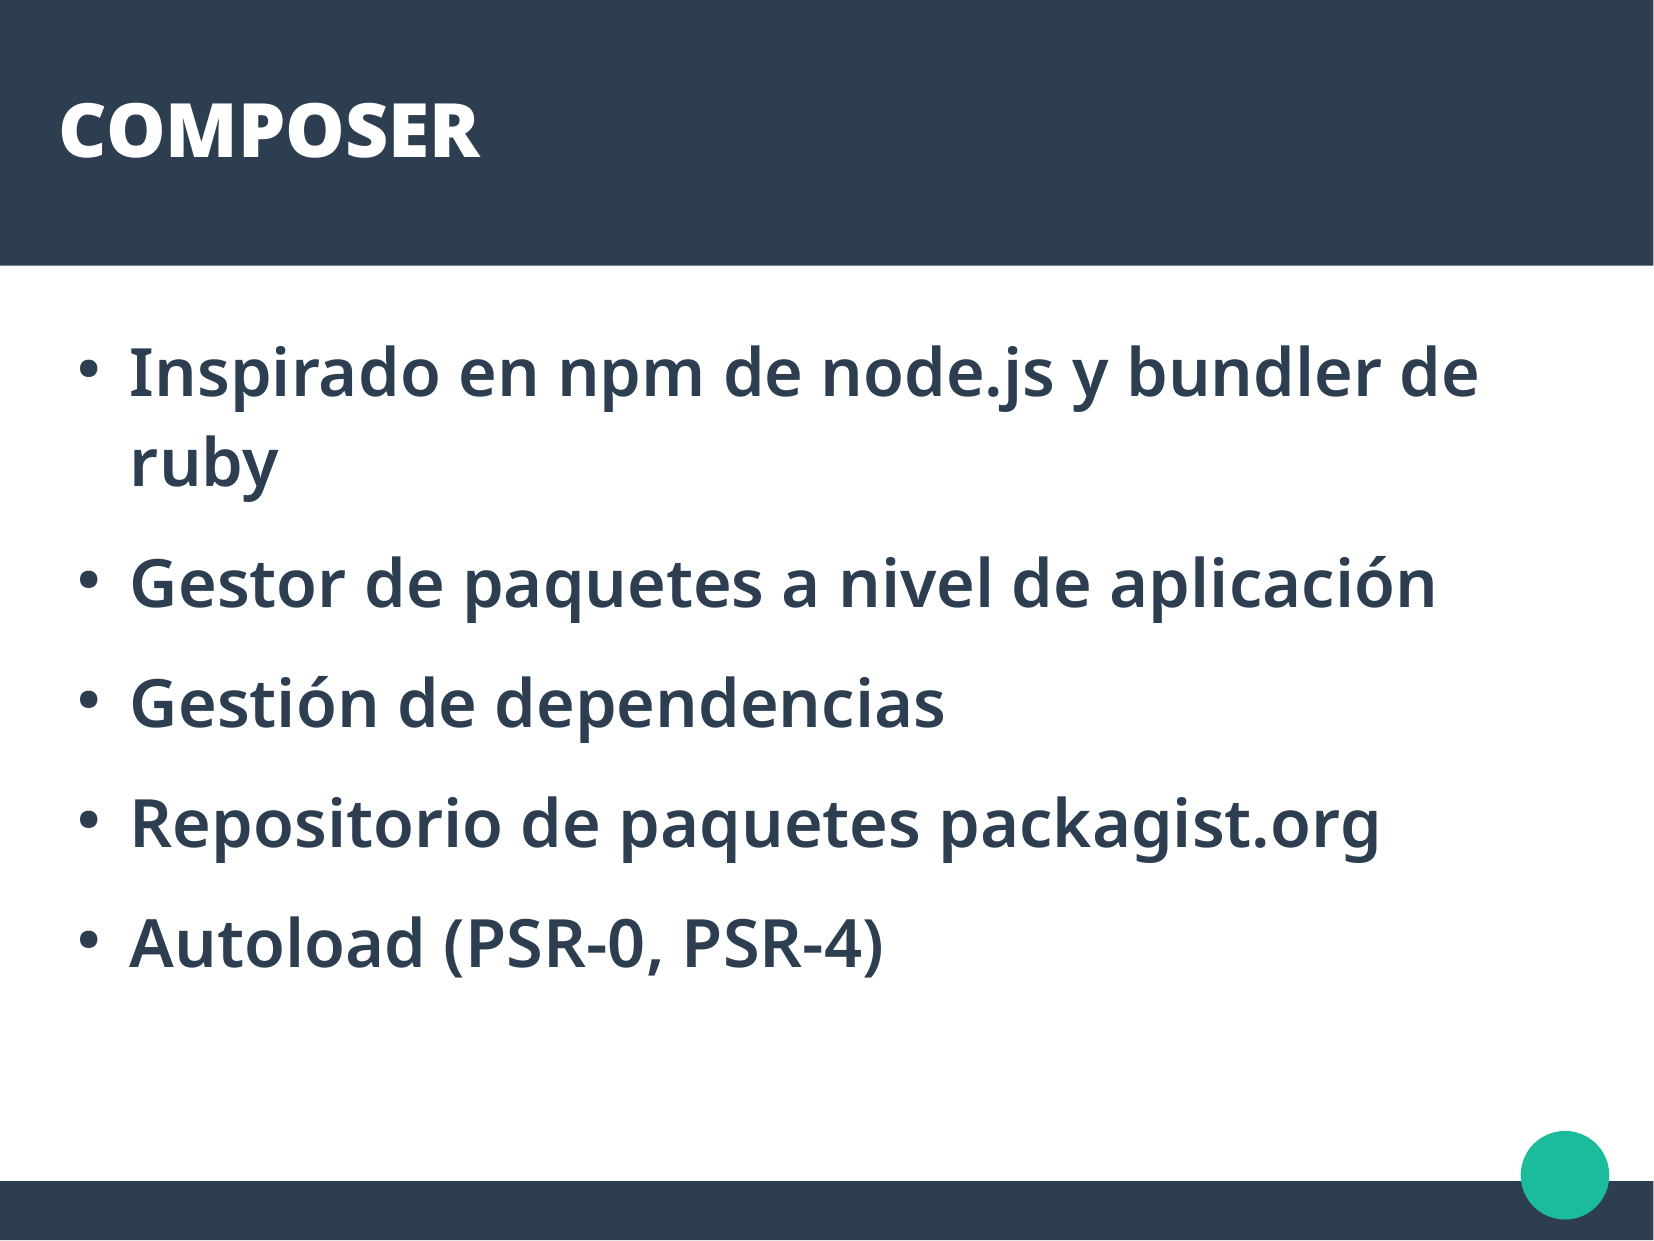

# COMPOSER
Inspirado en npm de node.js y bundler de ruby
Gestor de paquetes a nivel de aplicación
Gestión de dependencias
Repositorio de paquetes packagist.org
Autoload (PSR-0, PSR-4)